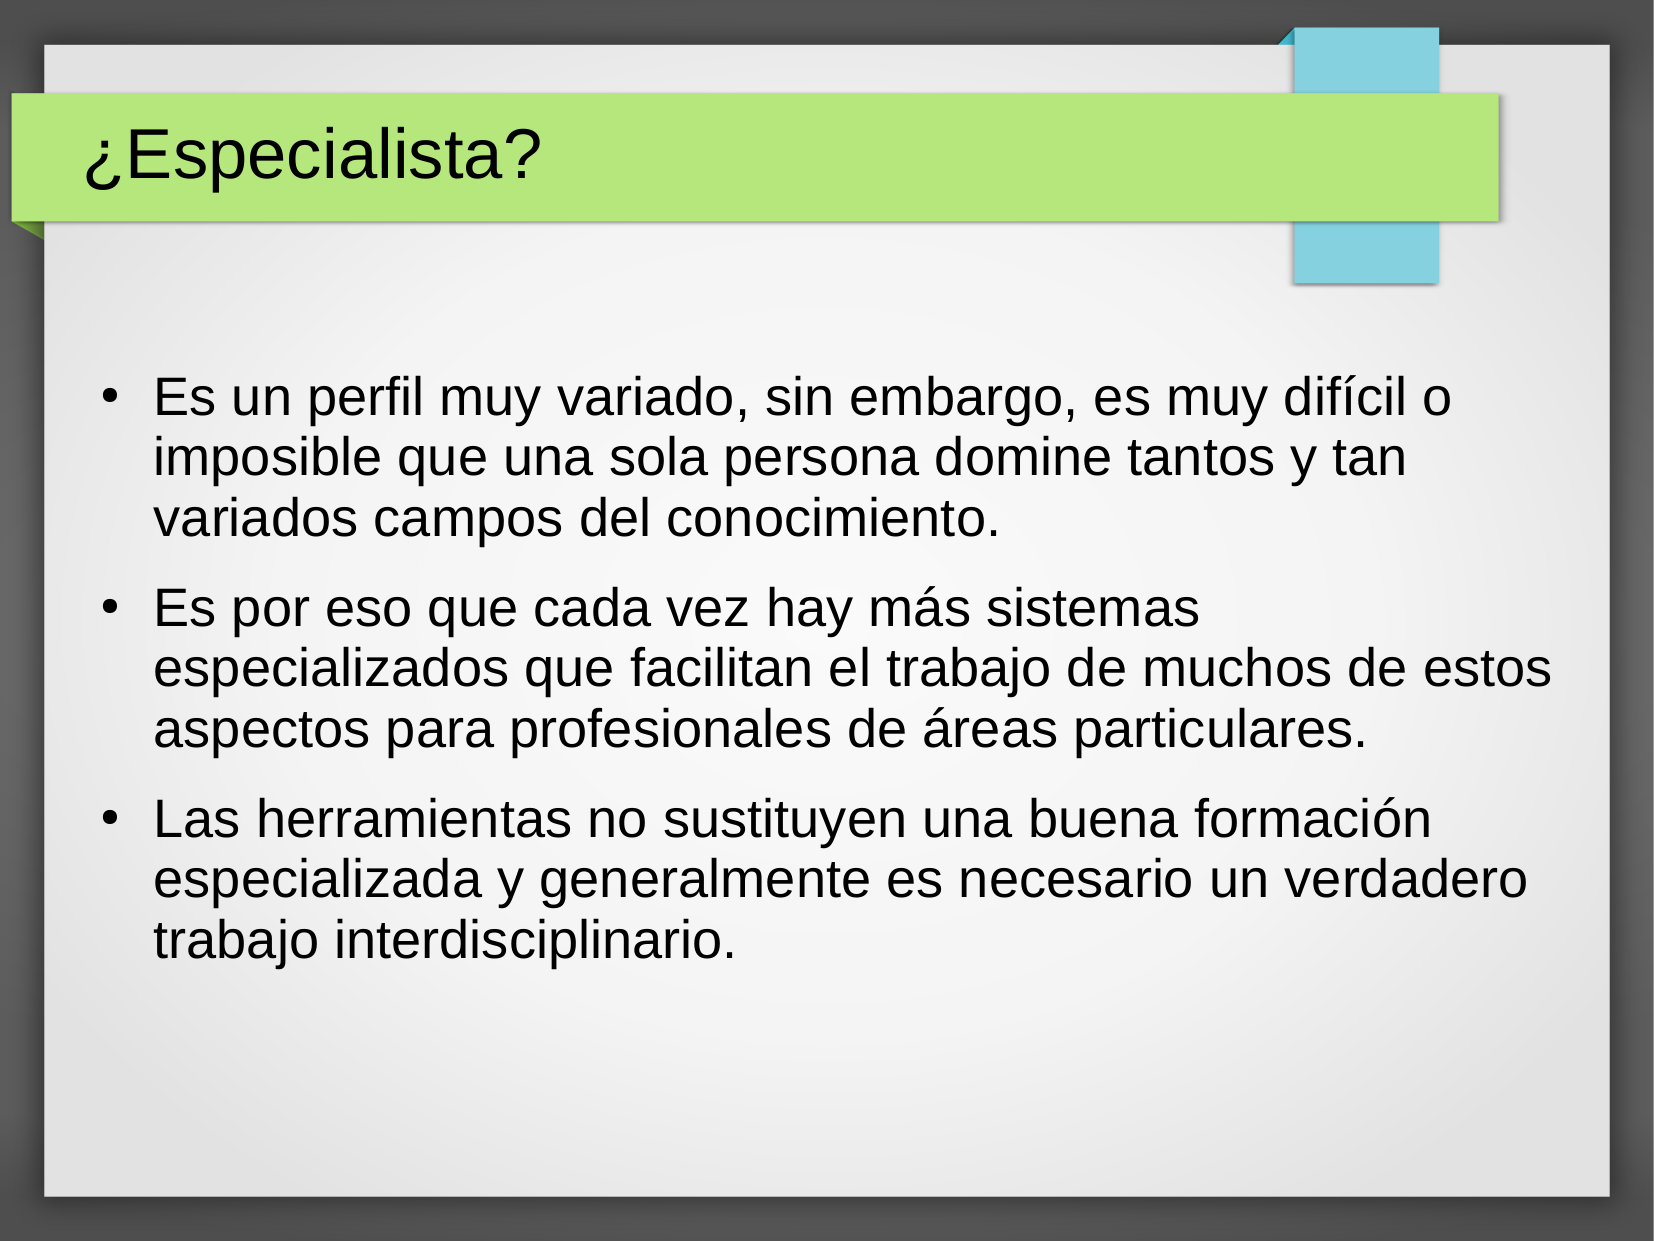

# ¿Especialista?
Es un perfil muy variado, sin embargo, es muy difícil o imposible que una sola persona domine tantos y tan variados campos del conocimiento.
Es por eso que cada vez hay más sistemas especializados que facilitan el trabajo de muchos de estos aspectos para profesionales de áreas particulares.
Las herramientas no sustituyen una buena formación especializada y generalmente es necesario un verdadero trabajo interdisciplinario.